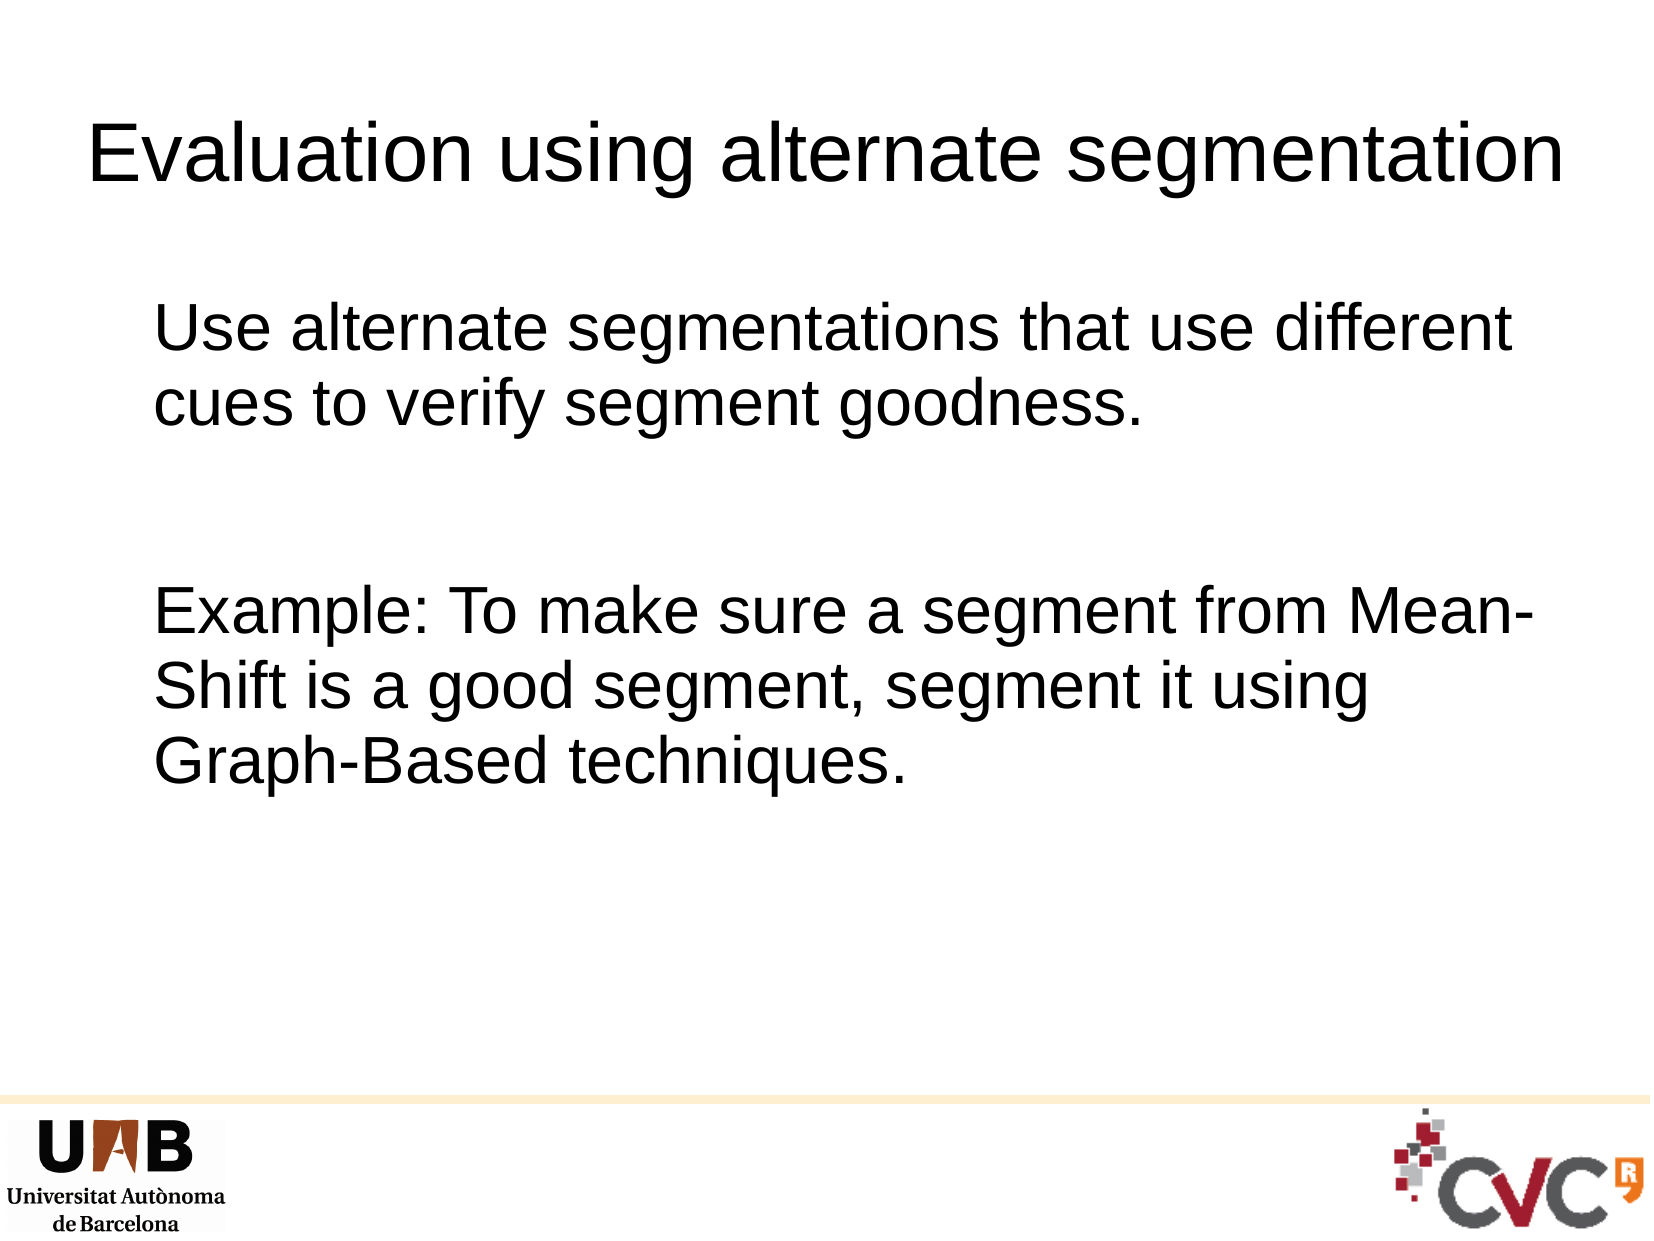

# Evaluation using alternate segmentation
Use alternate segmentations that use different cues to verify segment goodness.
Example: To make sure a segment from Mean-Shift is a good segment, segment it using Graph-Based techniques.